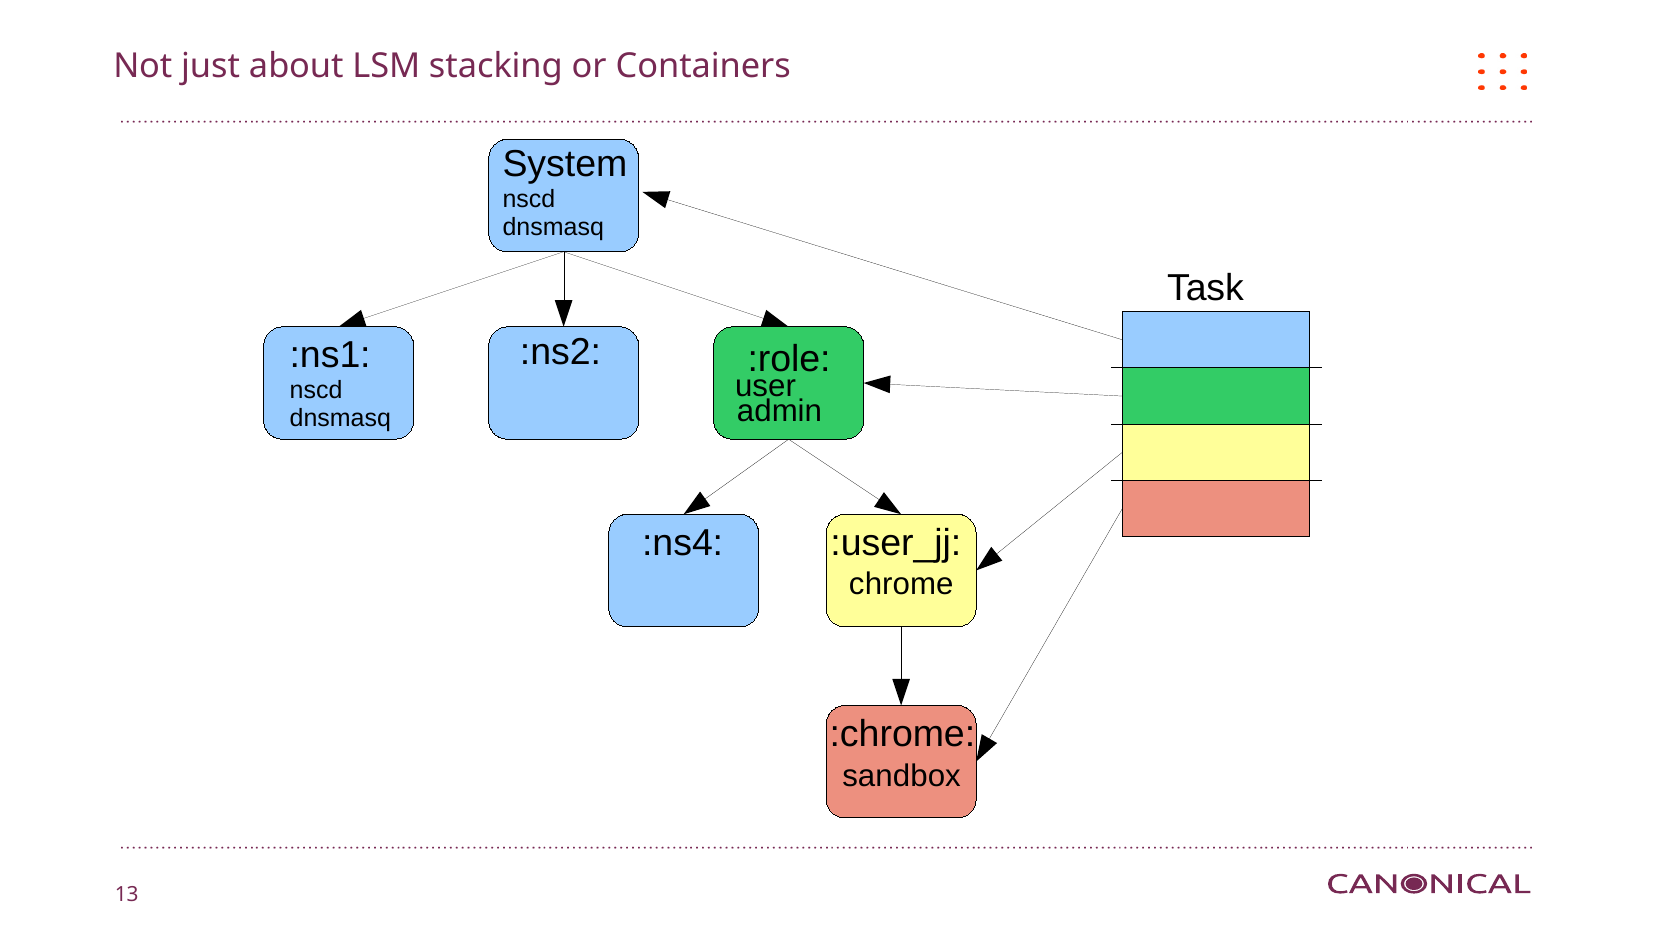

# Not just about LSM stacking or Containers
System
nscd
dnsmasq
Task
:ns2:
:ns1:
nscd
dnsmasq
:role:
user
admin
:user_jj:
:ns4:
chrome
:chrome:
sandbox